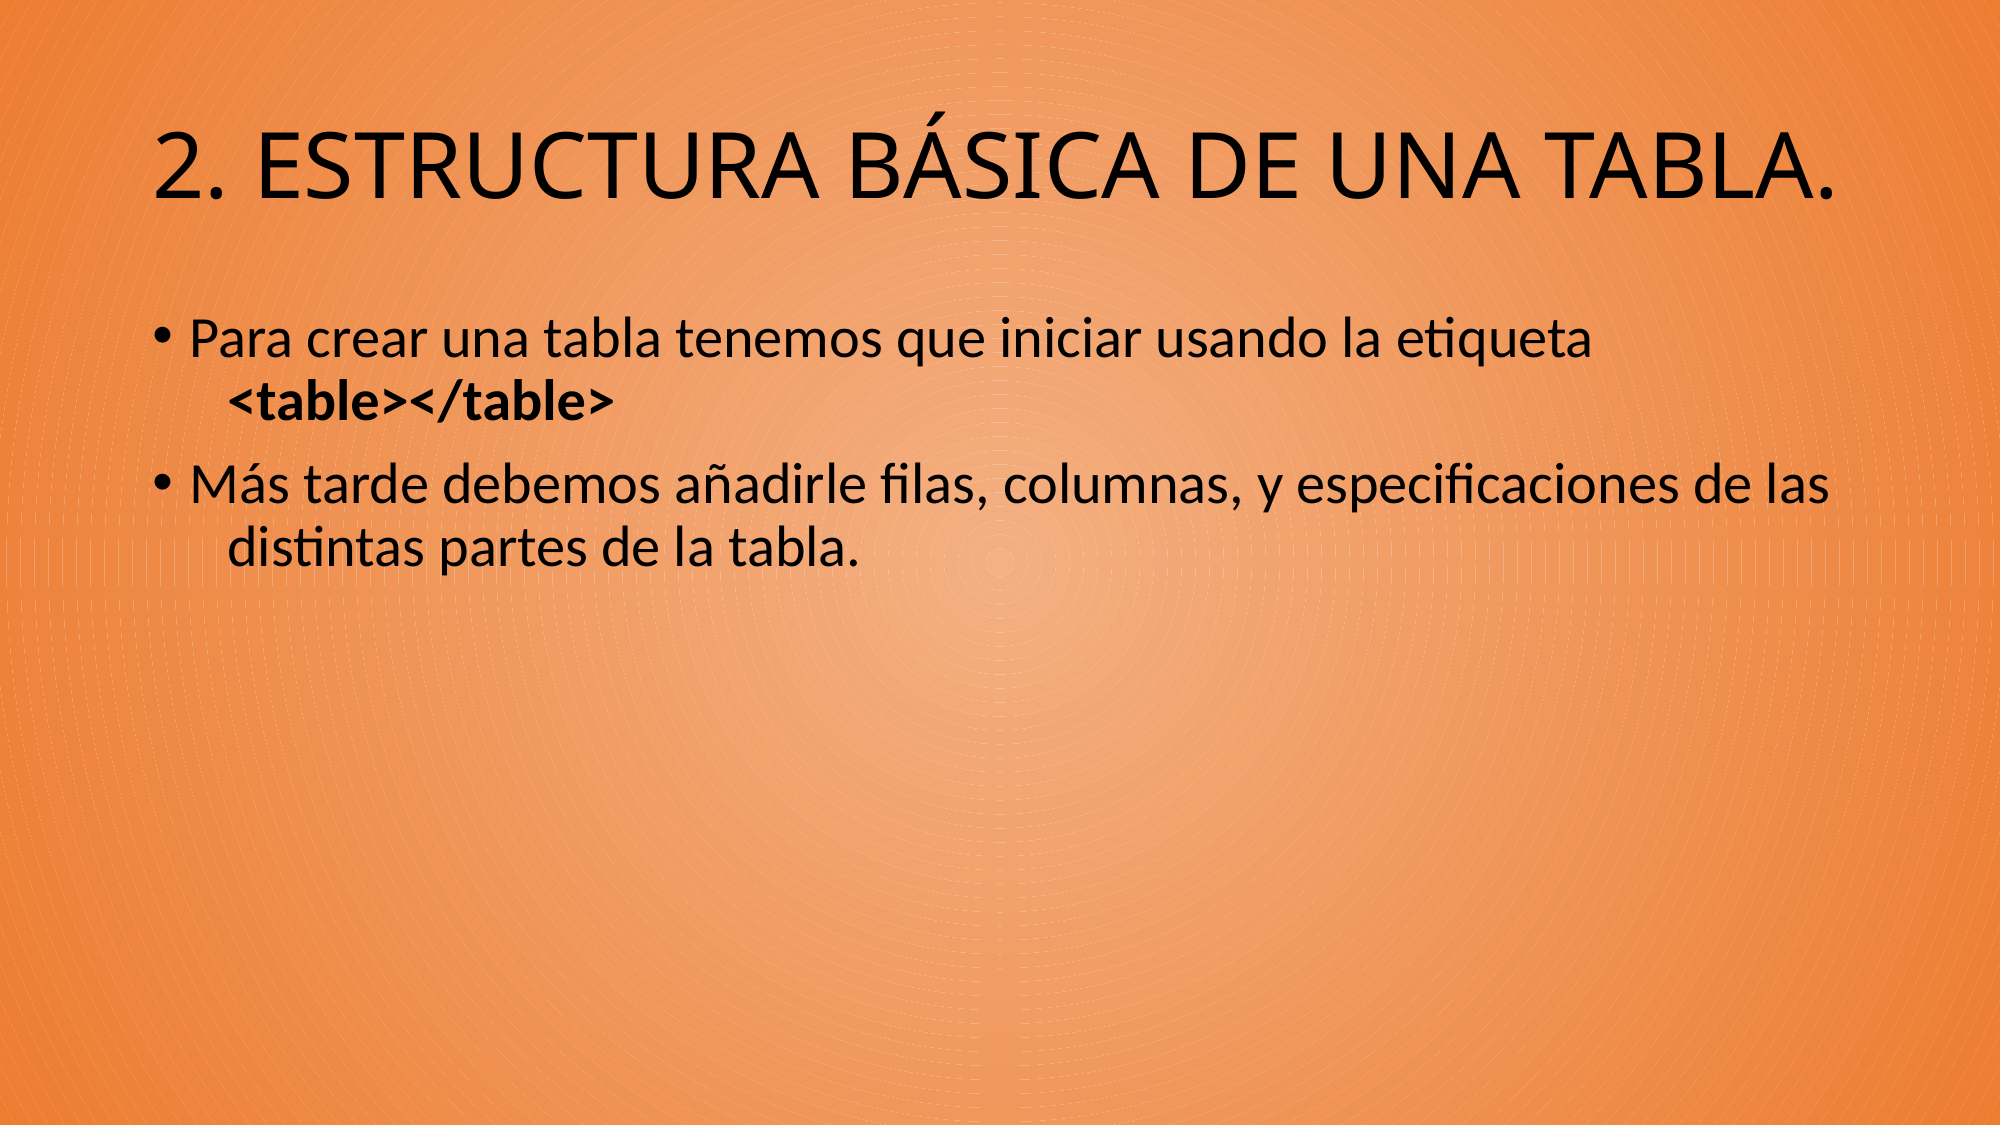

# 2. ESTRUCTURA BÁSICA DE UNA TABLA.
Para crear una tabla tenemos que iniciar usando la etiqueta <table></table>
Más tarde debemos añadirle filas, columnas, y especificaciones de las distintas partes de la tabla.